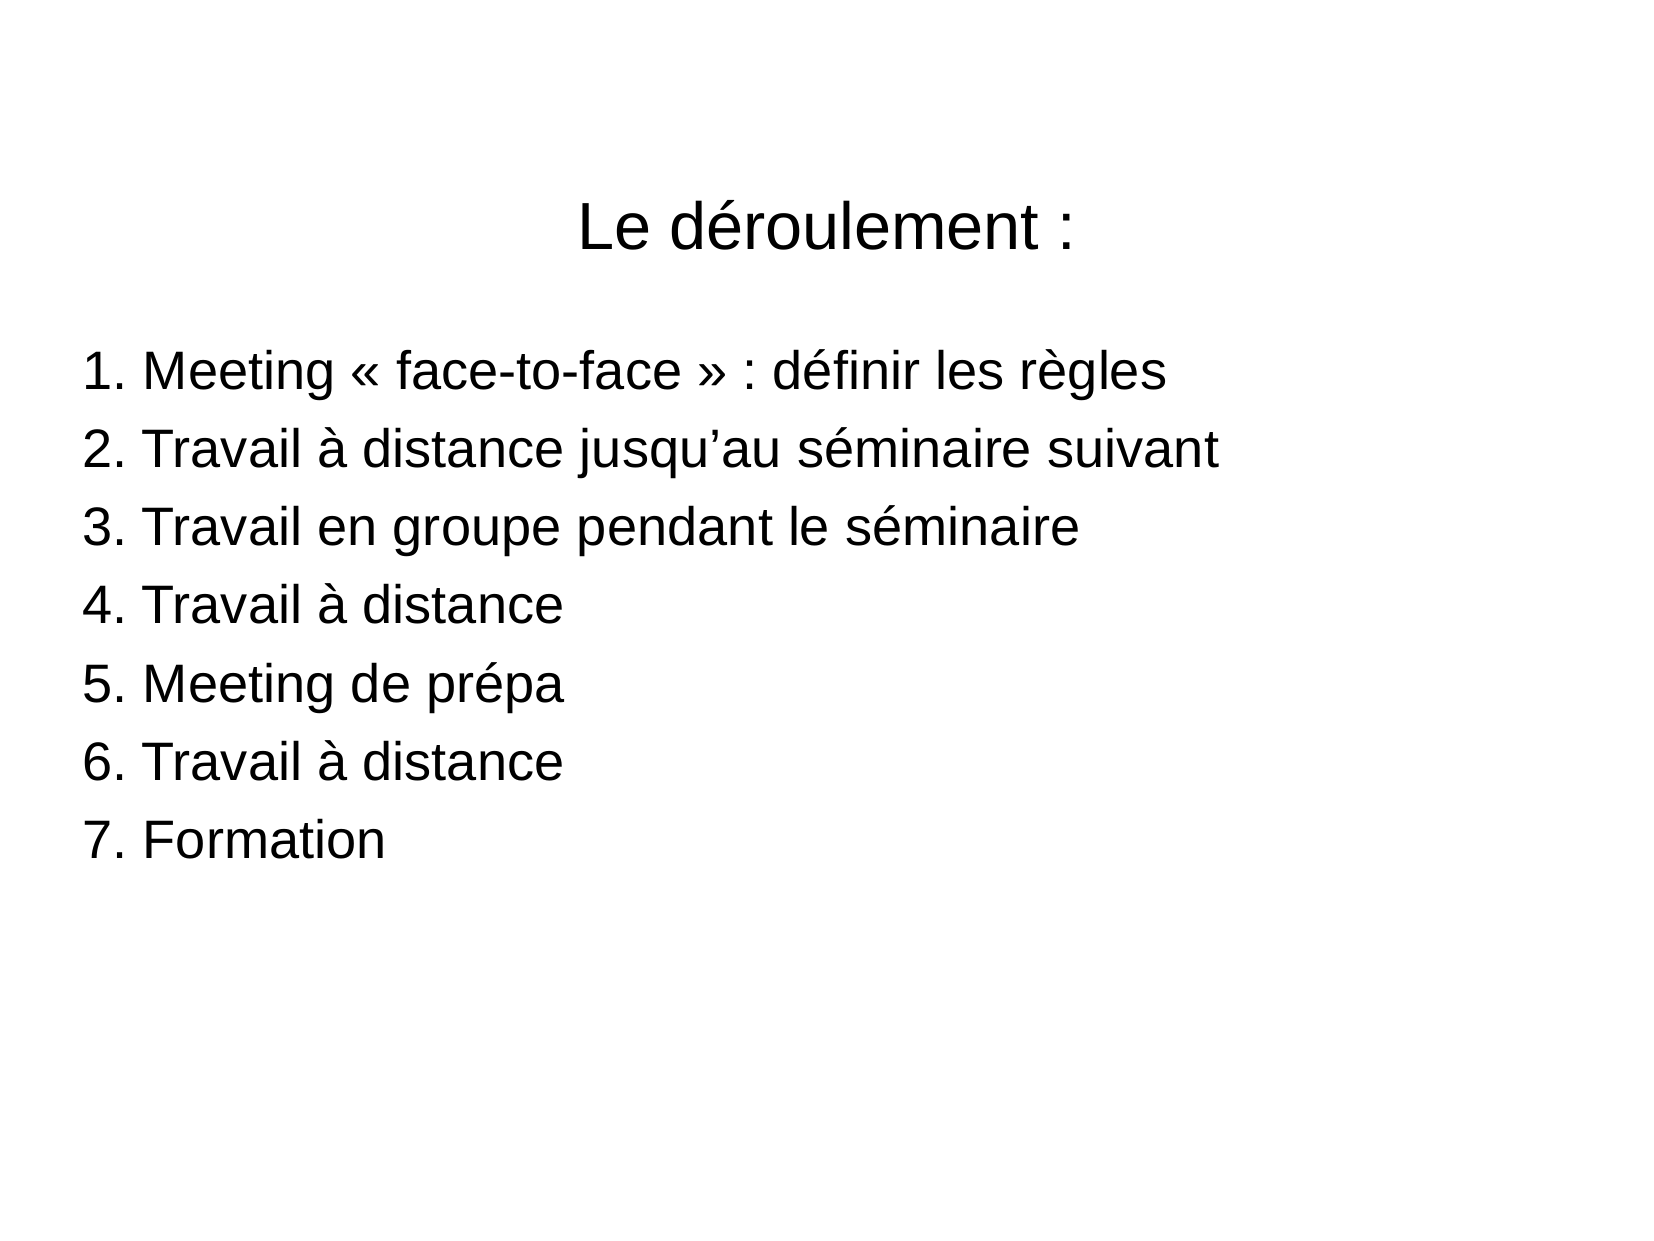

# Le déroulement :
1. Meeting « face-to-face » : définir les règles
2. Travail à distance jusqu’au séminaire suivant
3. Travail en groupe pendant le séminaire
4. Travail à distance
5. Meeting de prépa
6. Travail à distance
7. Formation